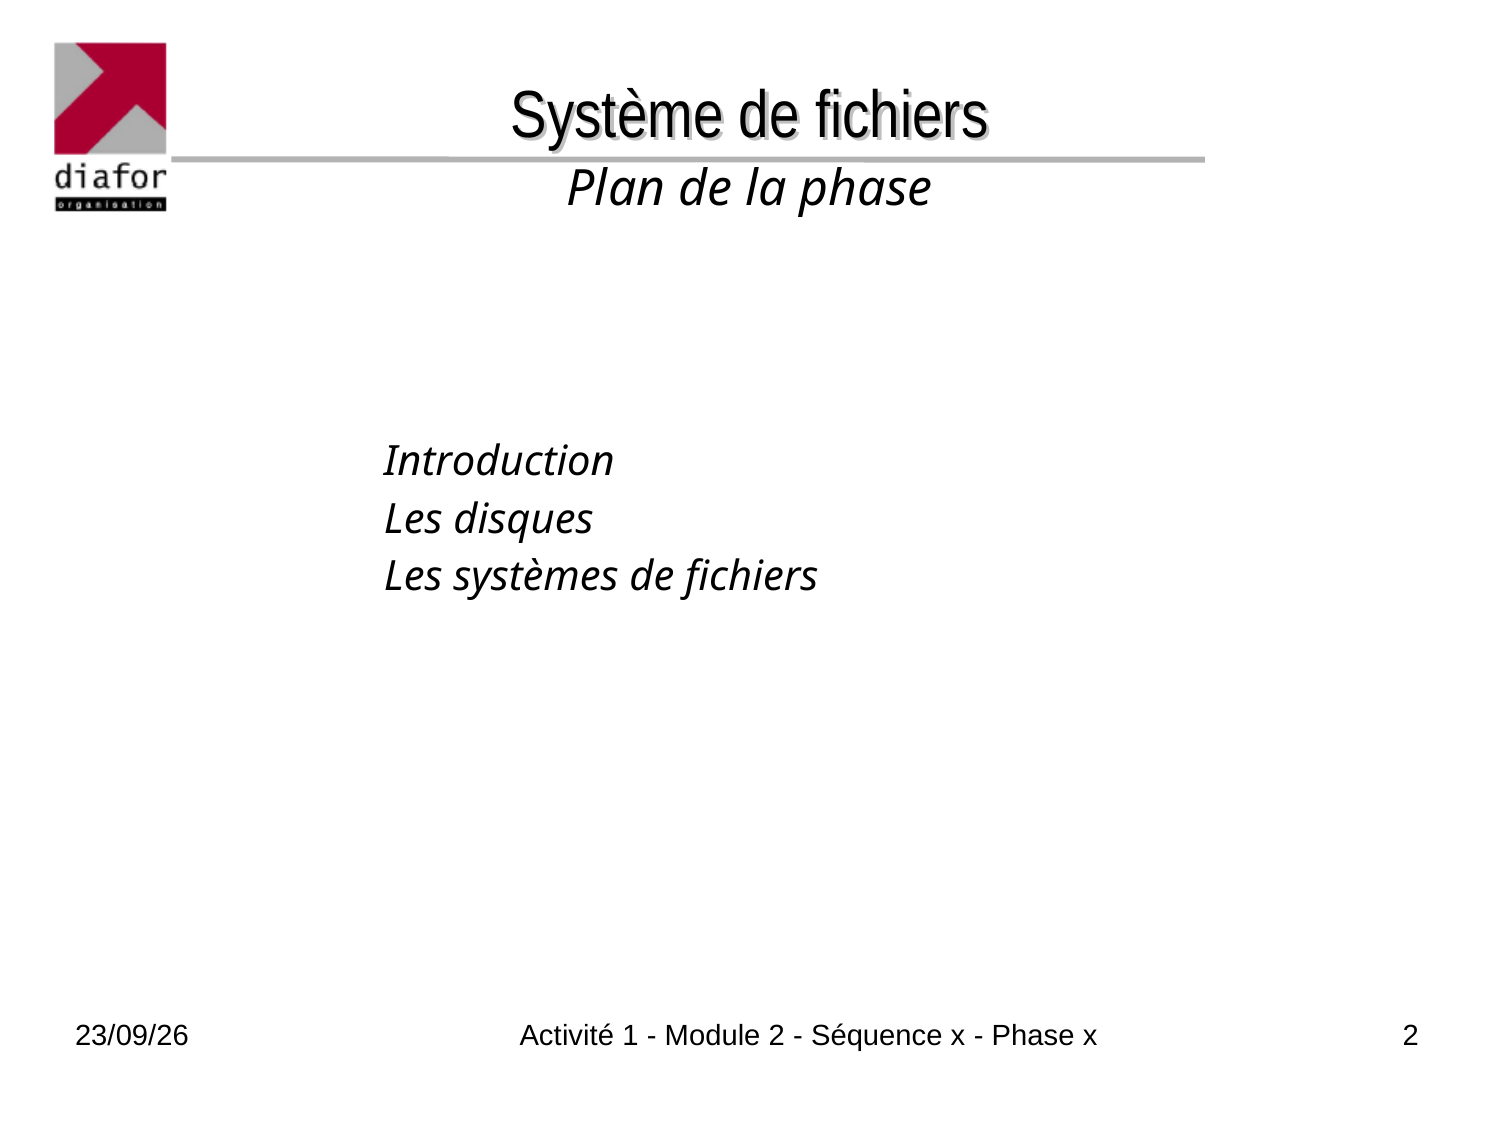

# Système de fichiers Plan de la phase
Introduction
Les disques
Les systèmes de fichiers
Activité 1 - Module 2 - Séquence x - Phase x
2